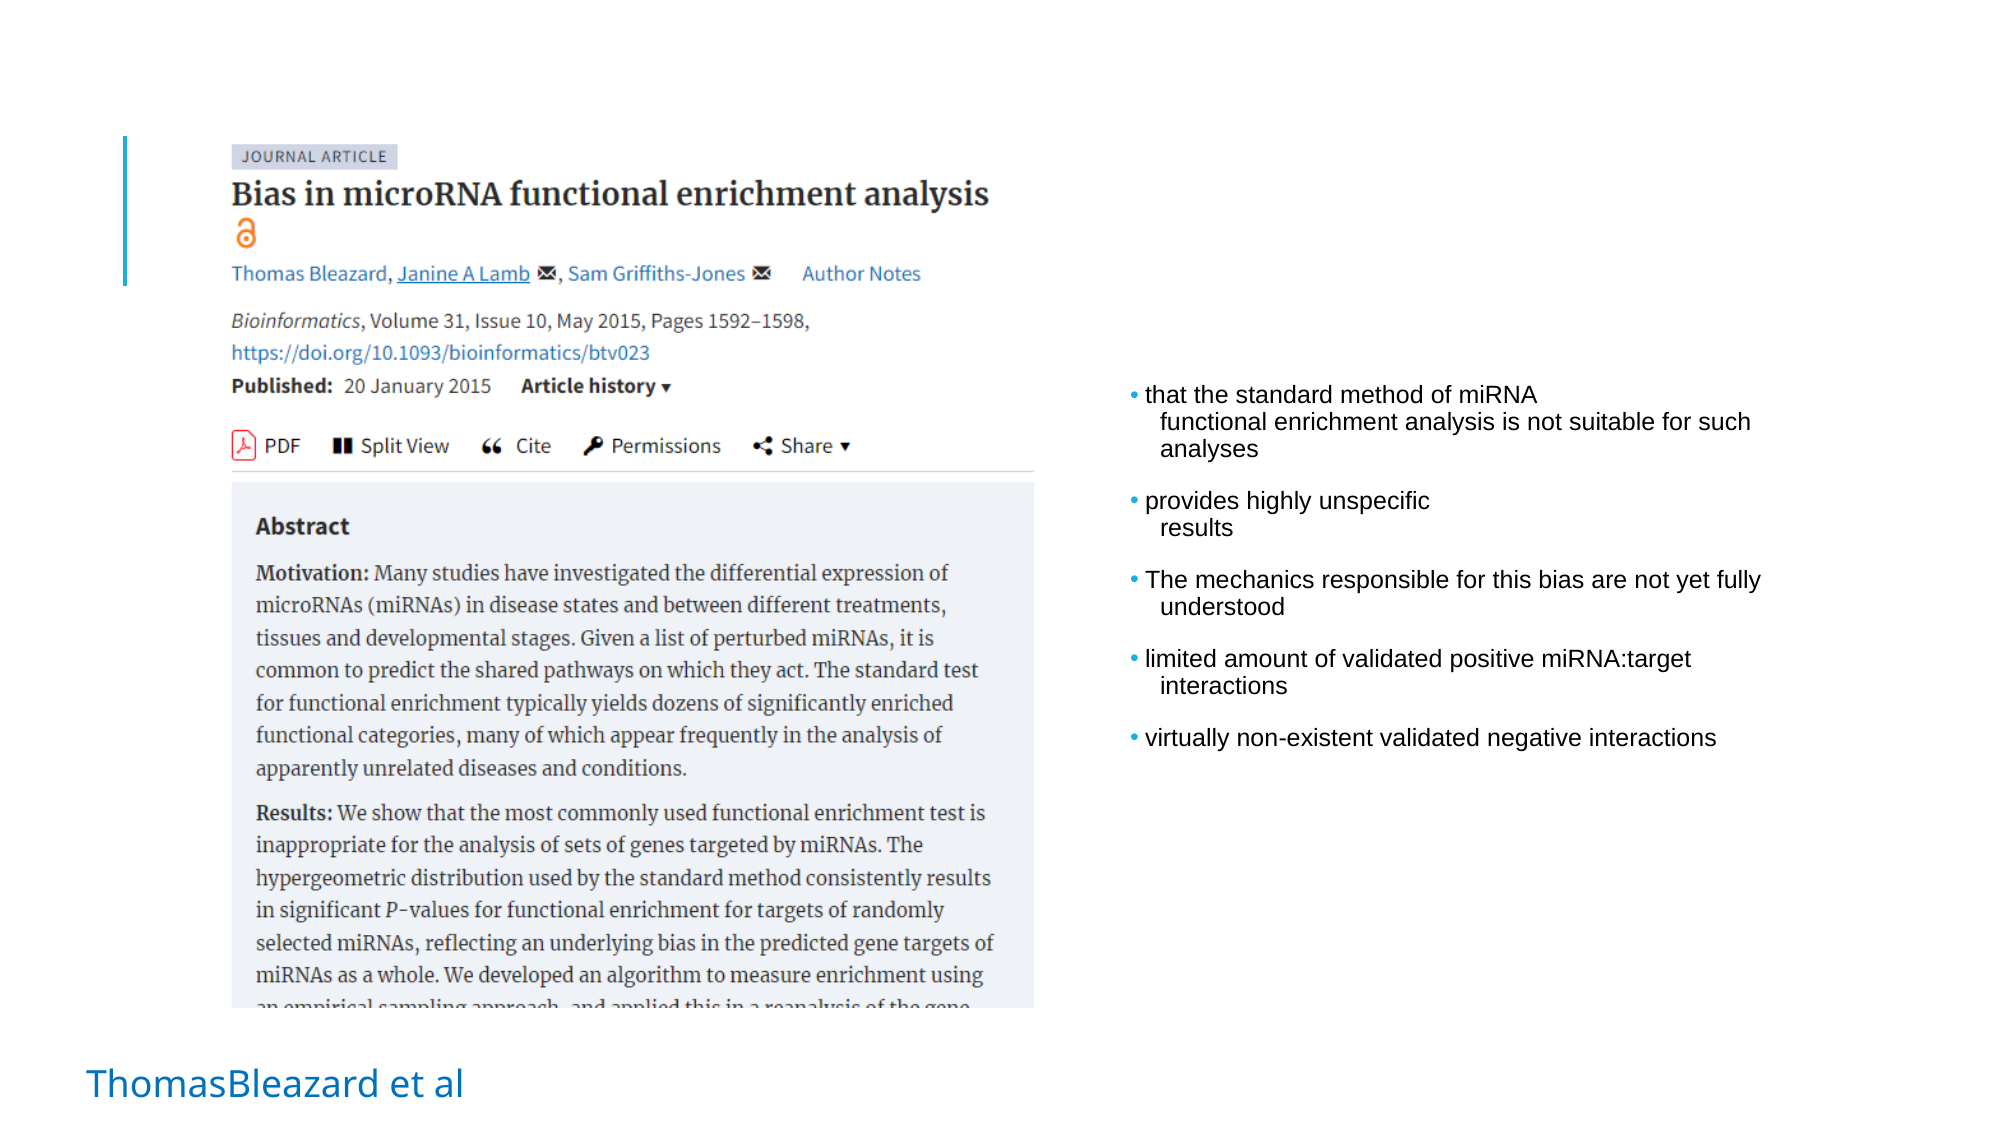

#
that the standard method of miRNA
functional enrichment analysis is not suitable for such analyses
provides highly unspecific
results
The mechanics responsible for this bias are not yet fully understood
limited amount of validated positive miRNA:target interactions
virtually non-existent validated negative interactions
ThomasBleazard et al